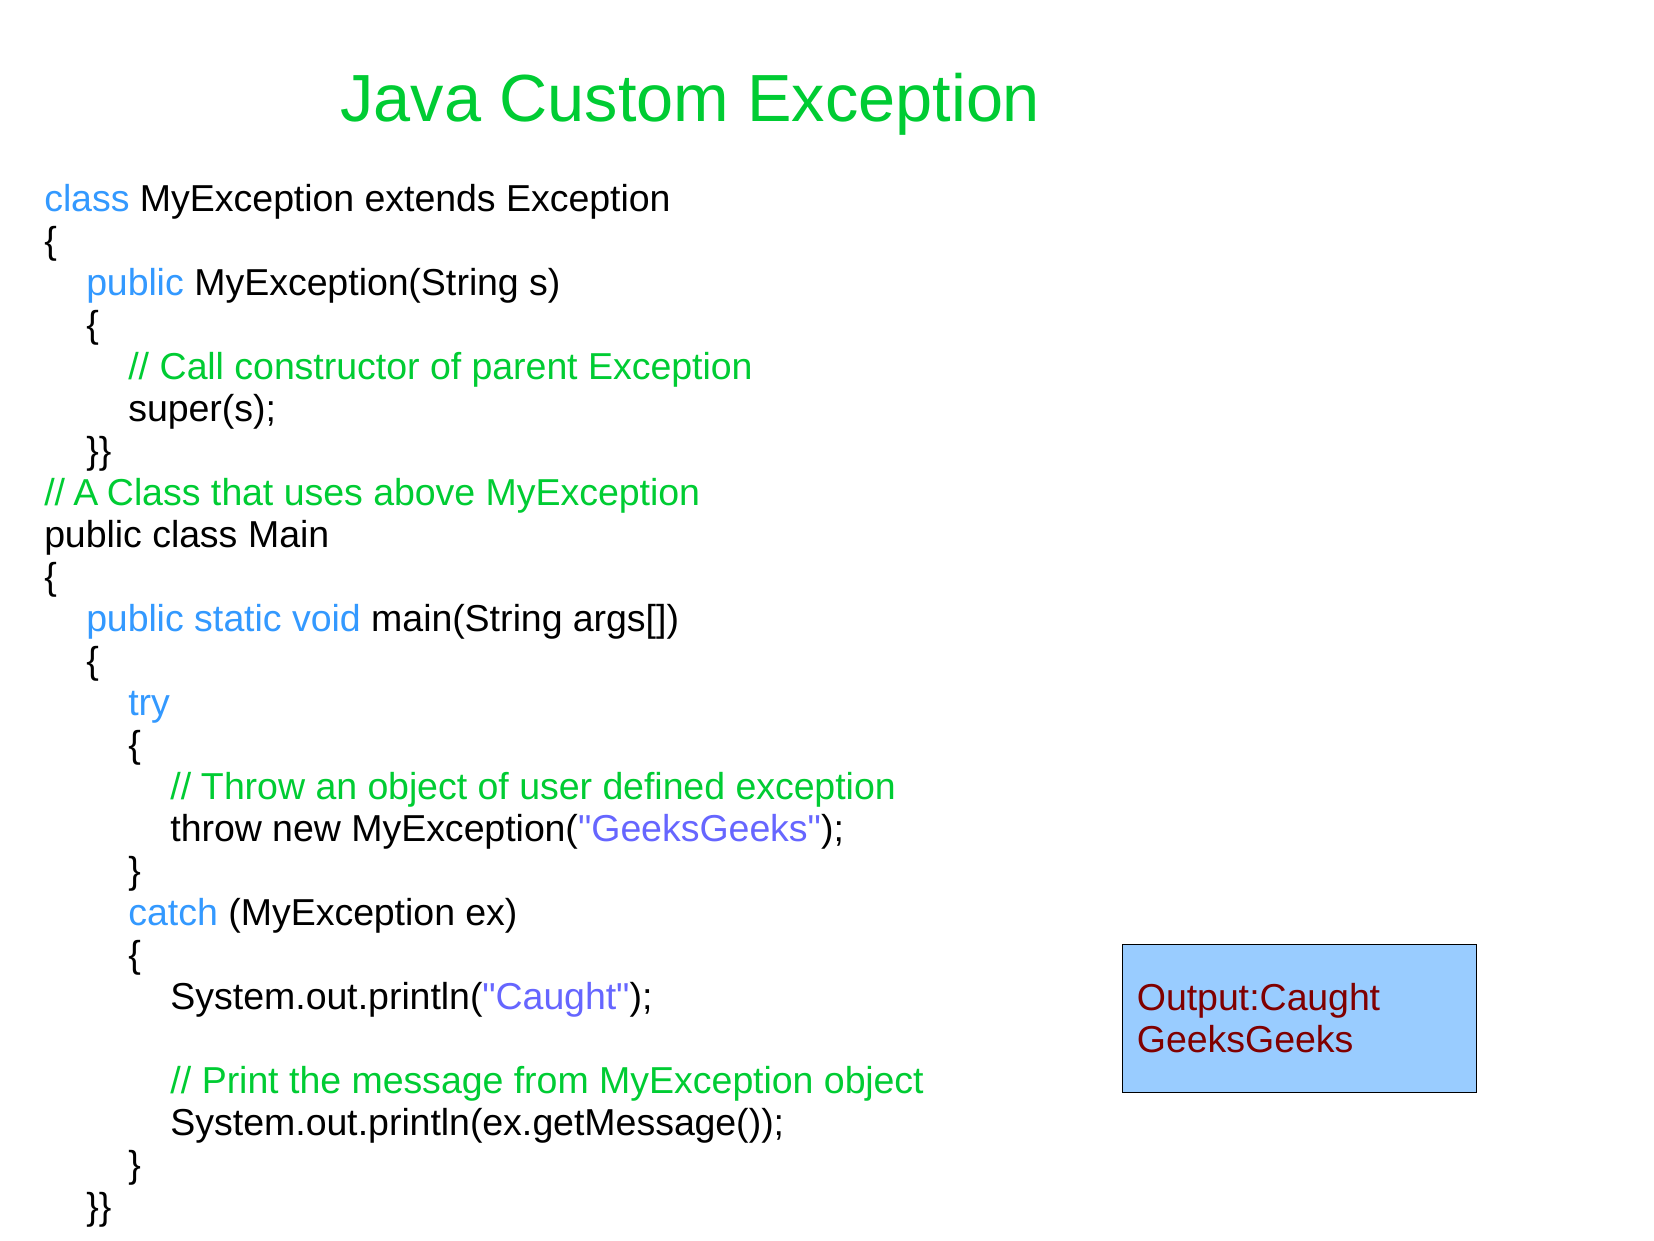

Java Custom Exception
class MyException extends Exception
{
 public MyException(String s)
 {
 // Call constructor of parent Exception
 super(s);
 }}
// A Class that uses above MyException
public class Main
{
 public static void main(String args[])
 {
 try
 {
 // Throw an object of user defined exception
 throw new MyException("GeeksGeeks");
 }
 catch (MyException ex)
 {
 System.out.println("Caught");
 // Print the message from MyException object
 System.out.println(ex.getMessage());
 }
 }}
Output:Caught
GeeksGeeks